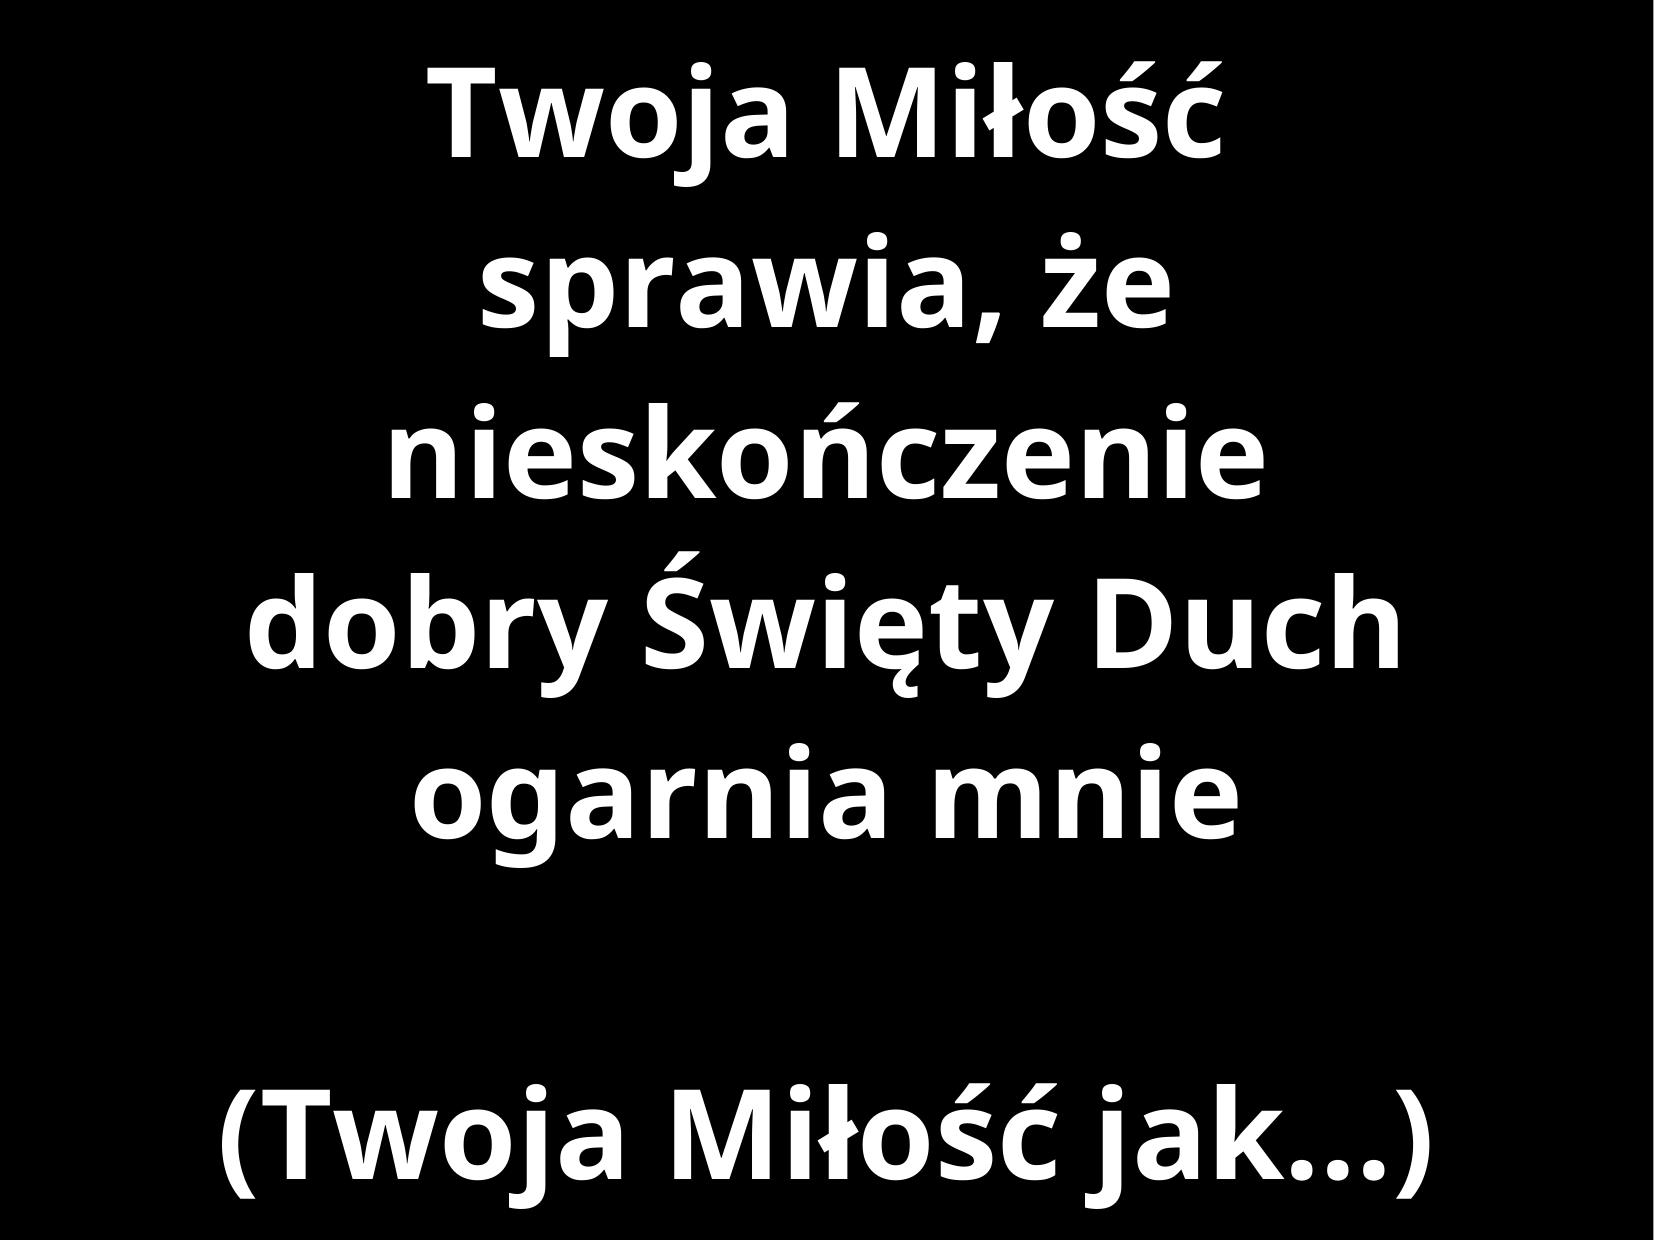

# Twoja Miłość sprawia, że nieskończenie dobry Święty Duch ogarnia mnie (Twoja Miłość jak...)